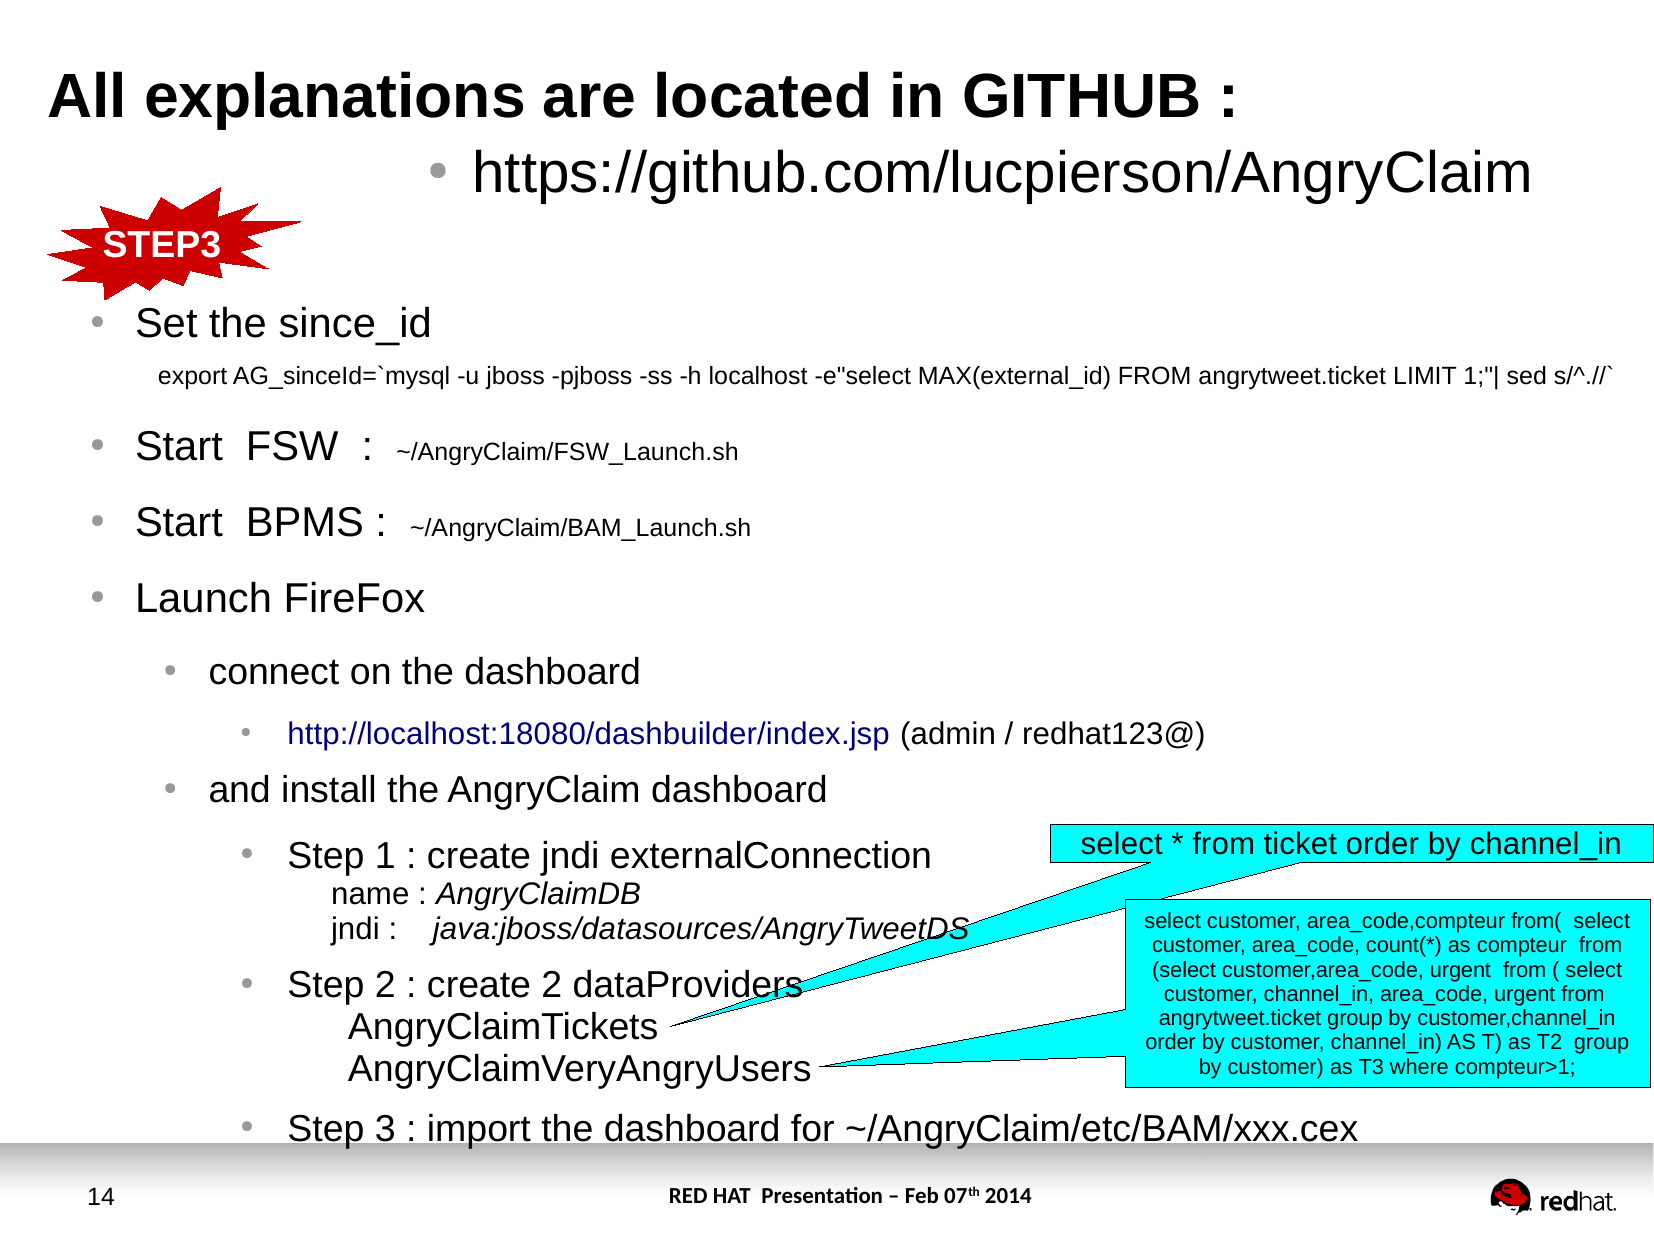

# All explanations are located in GITHUB :
https://github.com/lucpierson/AngryClaim
STEP3
Set the since_id
 export AG_sinceId=`mysql -u jboss -pjboss -ss -h localhost -e"select MAX(external_id) FROM angrytweet.ticket LIMIT 1;"| sed s/^.//`
Start FSW : ~/AngryClaim/FSW_Launch.sh
Start BPMS : ~/AngryClaim/BAM_Launch.sh
Launch FireFox
connect on the dashboard
http://localhost:18080/dashbuilder/index.jsp (admin / redhat123@)
and install the AngryClaim dashboard
Step 1 : create jndi externalConnection
 name : AngryClaimDB
 jndi : java:jboss/datasources/AngryTweetDS
Step 2 : create 2 dataProviders
 AngryClaimTickets
 AngryClaimVeryAngryUsers
Step 3 : import the dashboard for ~/AngryClaim/etc/BAM/xxx.cex
select * from ticket order by channel_in
select customer, area_code,compteur from( select customer, area_code, count(*) as compteur from (select customer,area_code, urgent from ( select customer, channel_in, area_code, urgent from angrytweet.ticket group by customer,channel_in order by customer, channel_in) AS T) as T2 group by customer) as T3 where compteur>1;